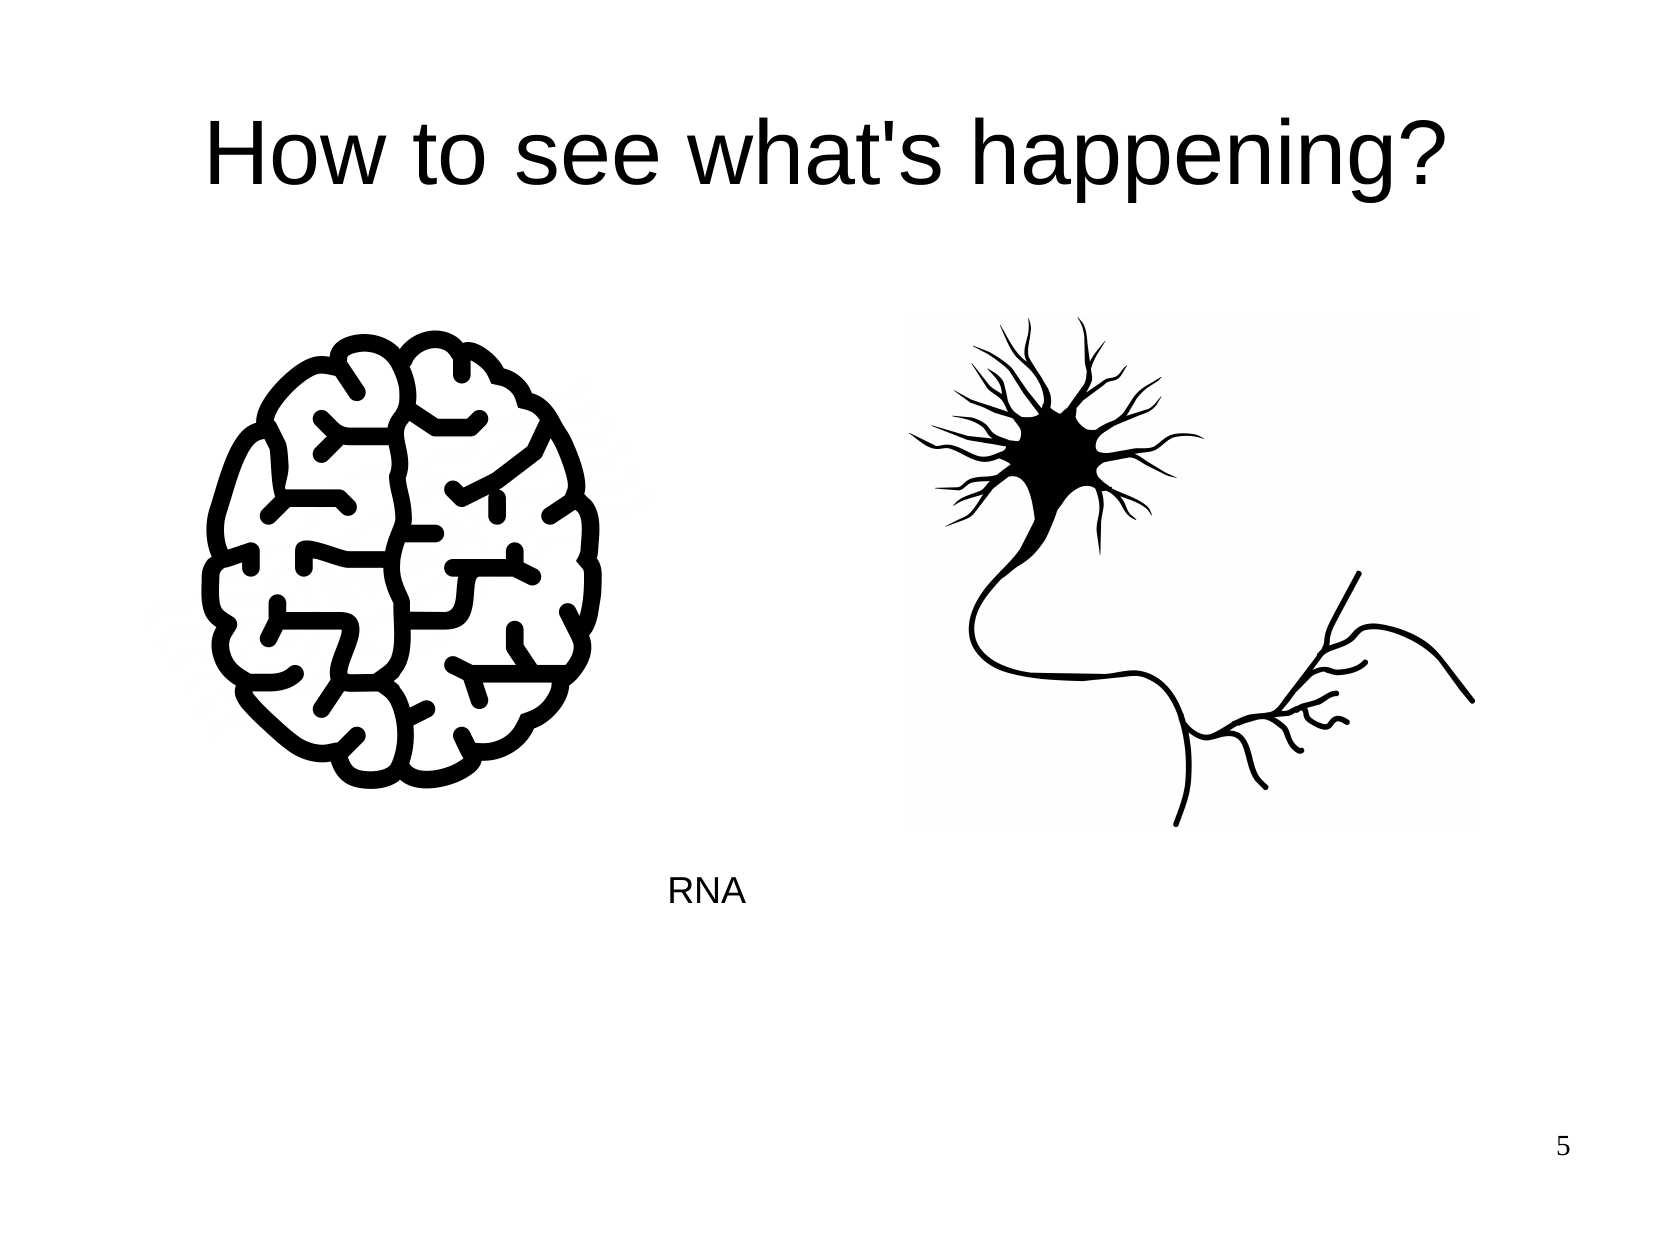

# How to see what's happening?
RNA
5